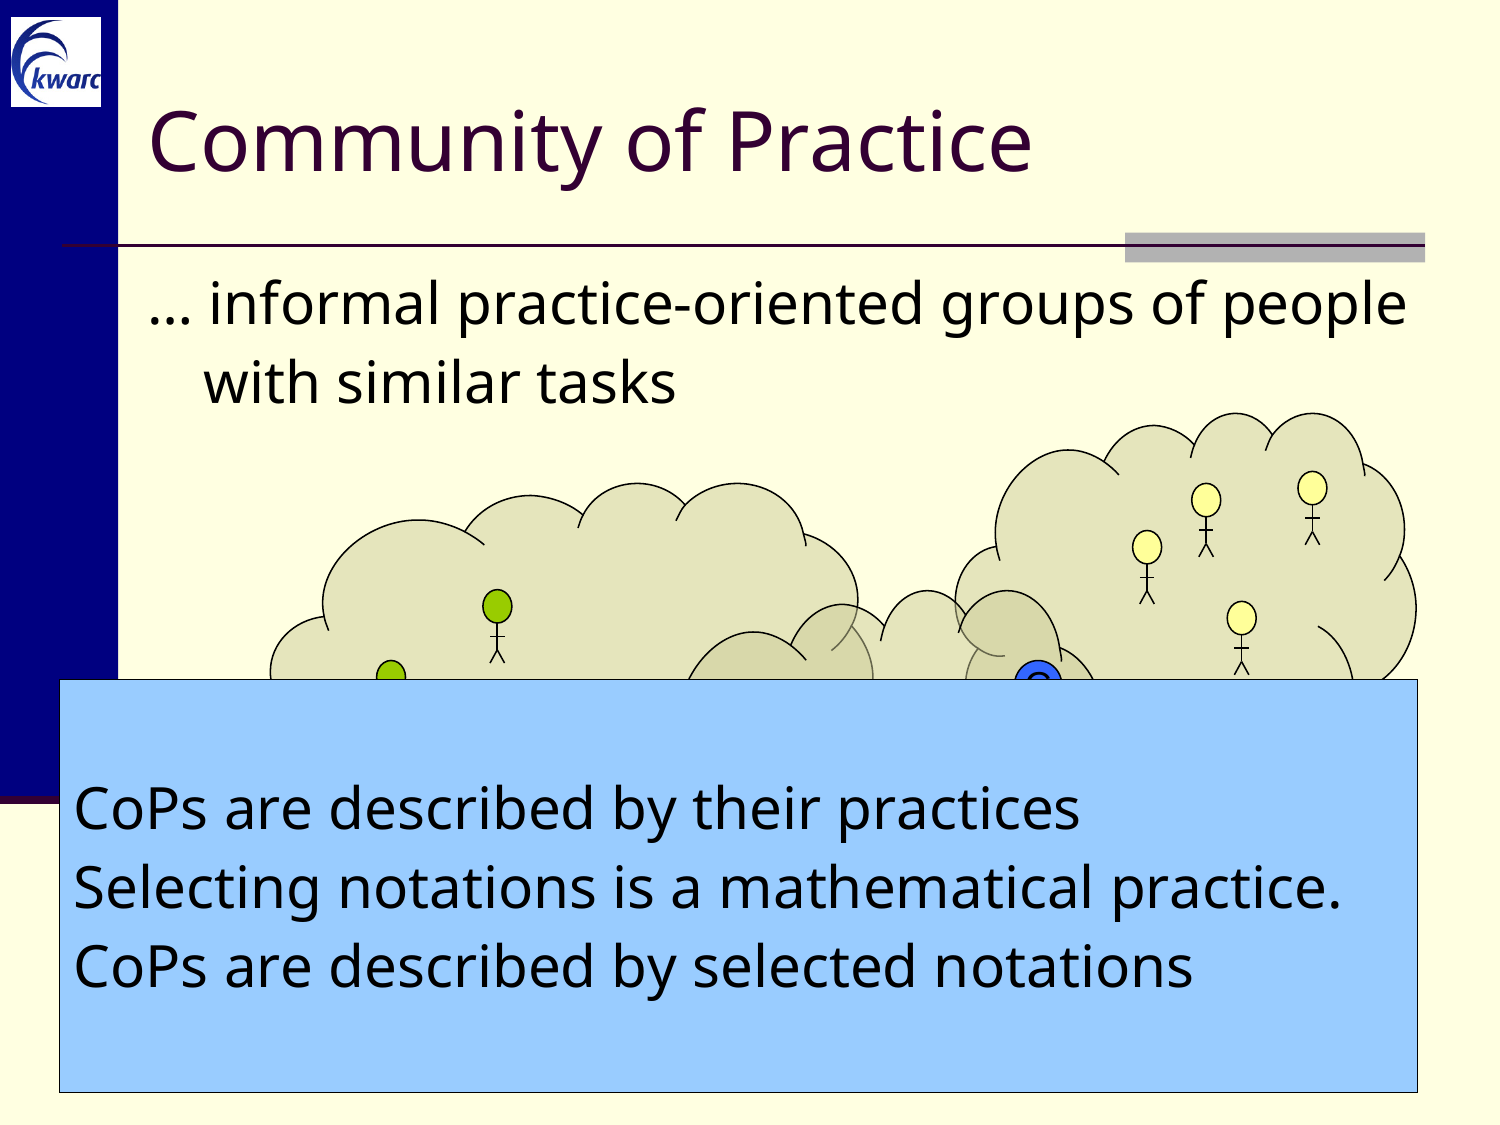

# Community of Practice
… informal practice-oriented groups of people with similar tasks
C
CoPs are described by their practices
Selecting notations is a mathematical practice.
CoPs are described by selected notations
A
T
N
= Wikipedians
= KWARCies
= DFKI members
= Statisticians
A
6